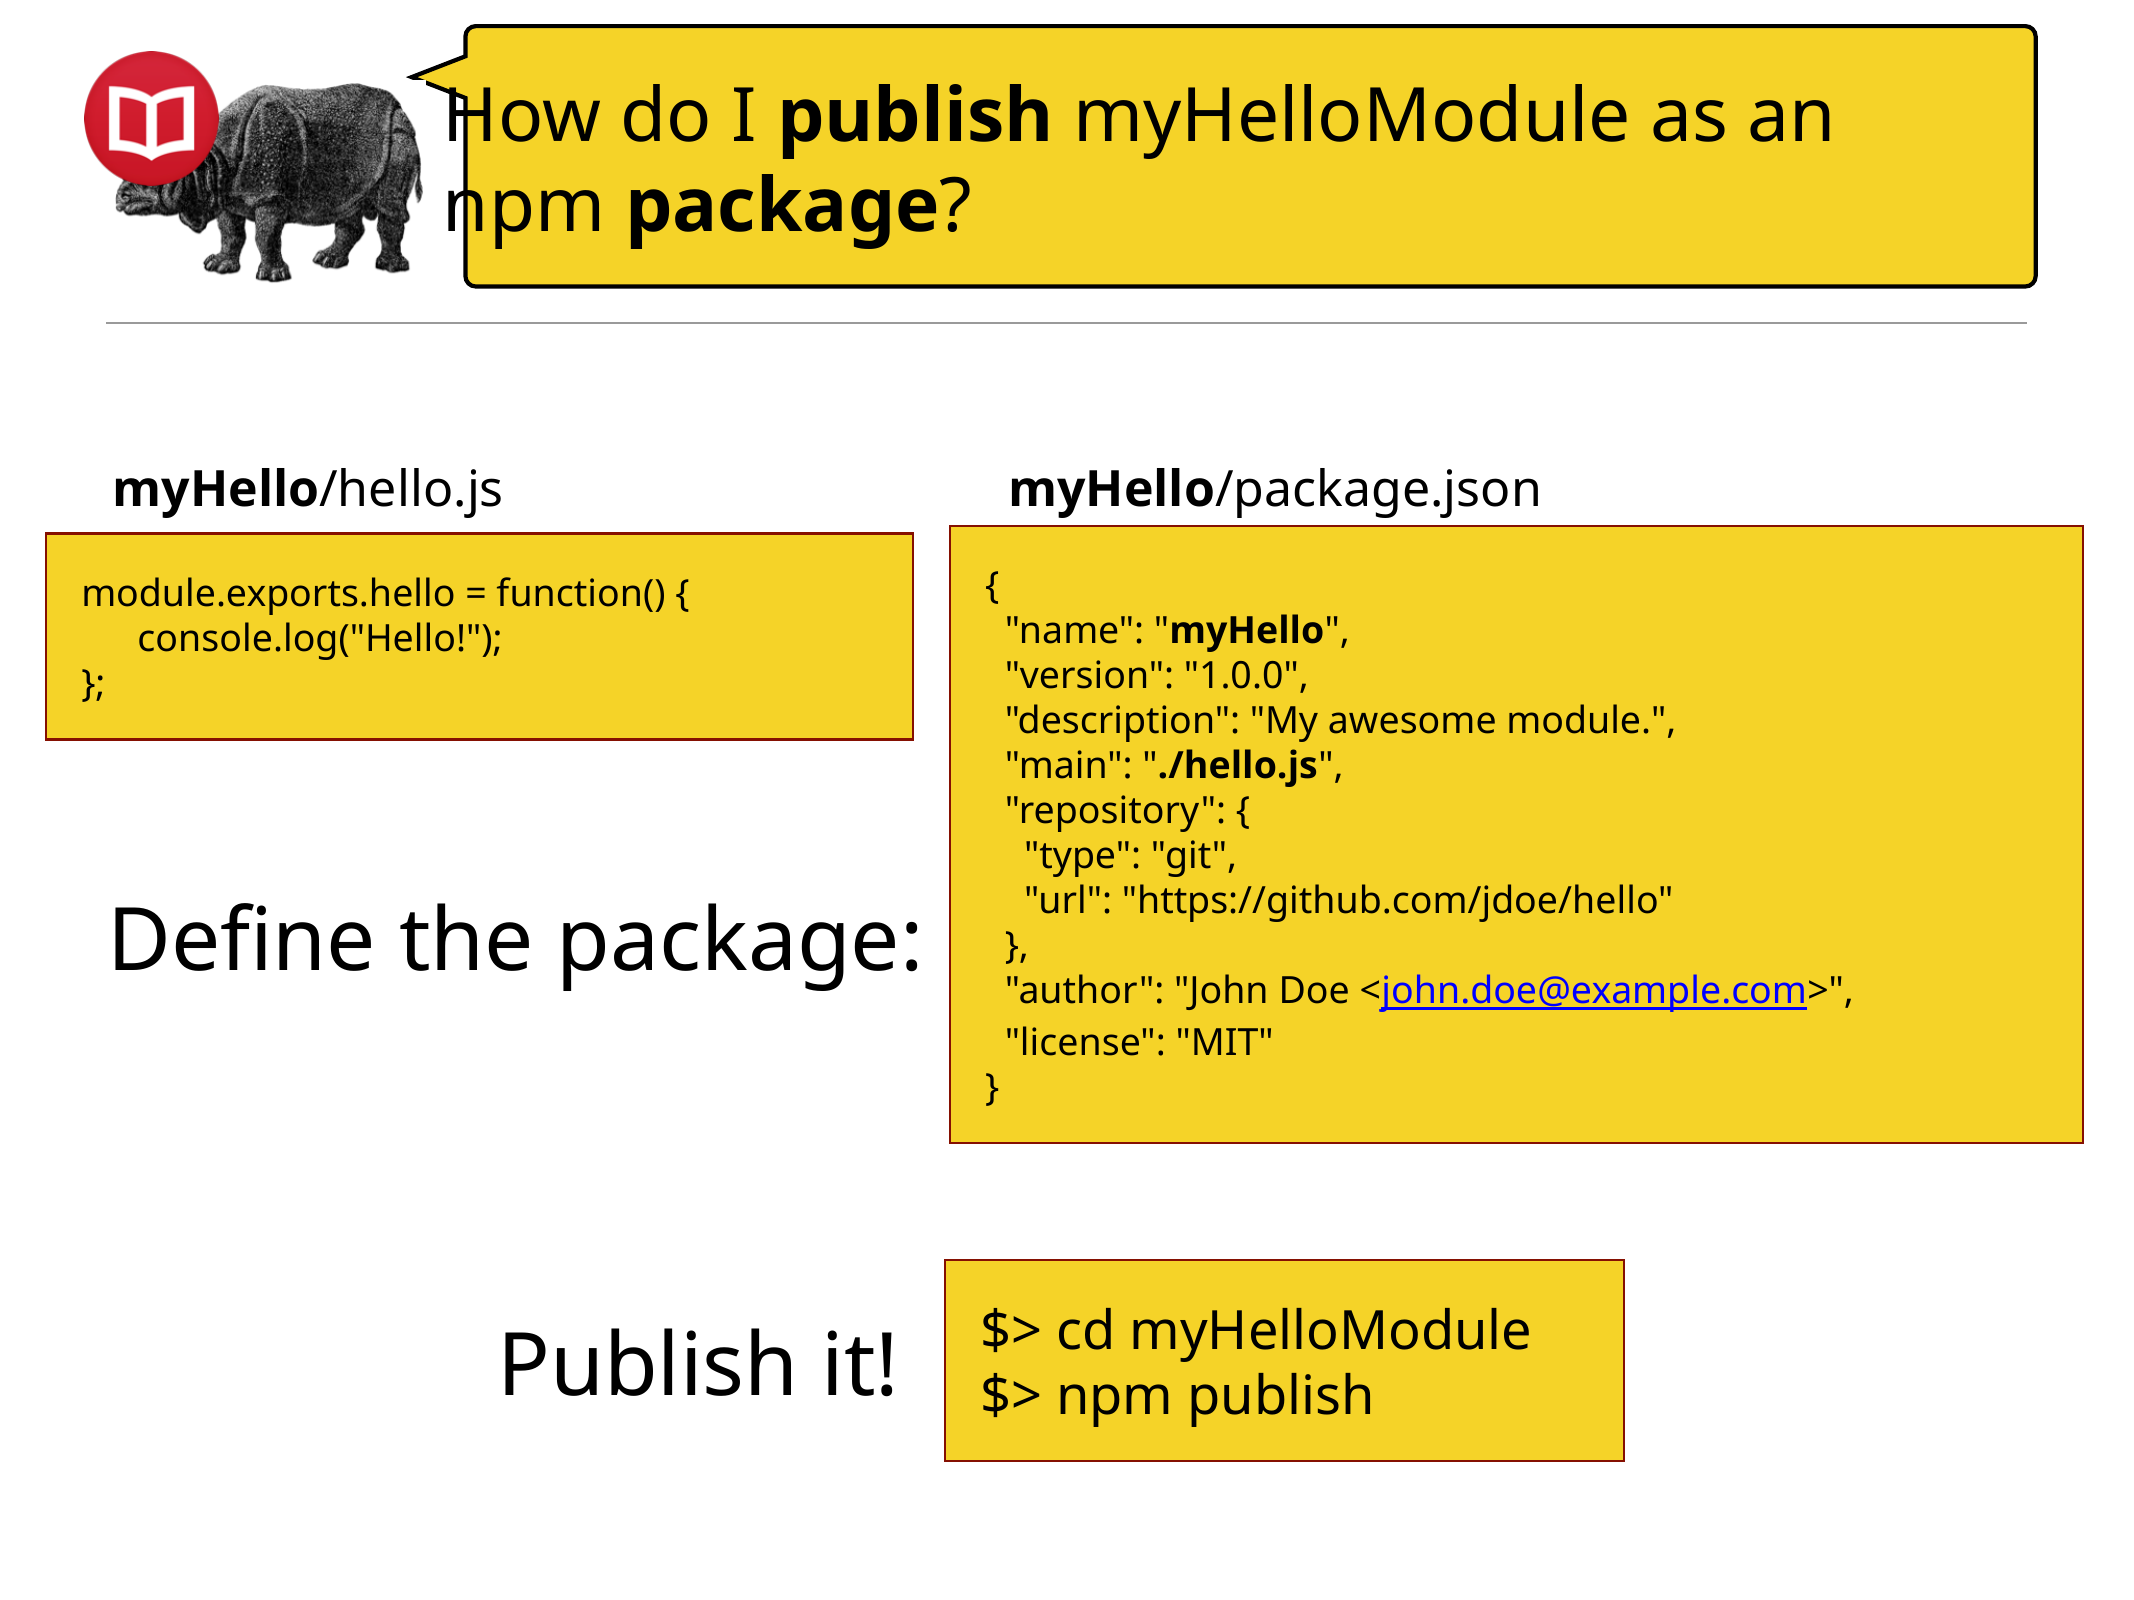

How do I publish myHelloModule as an npm package?
myHello/hello.js
myHello/package.json
{
 "name": "myHello",
 "version": "1.0.0",
 "description": "My awesome module.",
 "main": "./hello.js",
 "repository": {
 "type": "git",
 "url": "https://github.com/jdoe/hello"
 },
 "author": "John Doe <john.doe@example.com>",
 "license": "MIT"
}
module.exports.hello = function() {
console.log("Hello!");
};
Define the package:
$> cd myHelloModule
$> npm publish
Publish it!